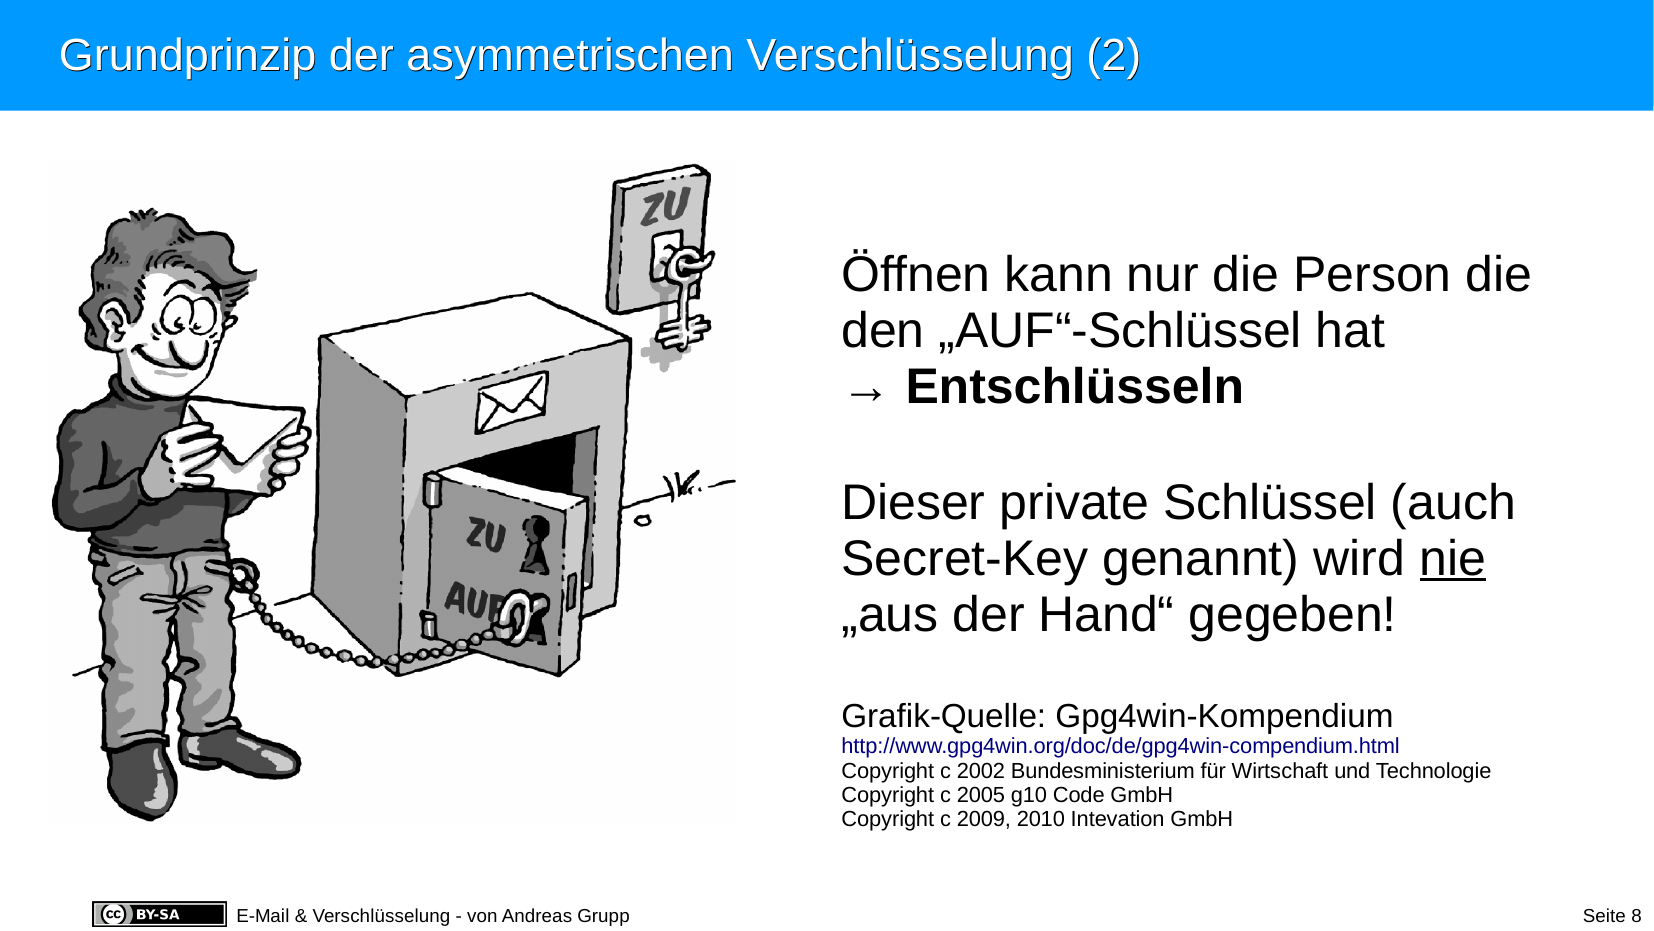

# Grundprinzip der asymmetrischen Verschlüsselung (2)
Öffnen kann nur die Person die den „AUF“-Schlüssel hat
→ Entschlüsseln
Dieser private Schlüssel (auch Secret-Key genannt) wird nie „aus der Hand“ gegeben!
Grafik-Quelle: Gpg4win-Kompendium
http://www.gpg4win.org/doc/de/gpg4win-compendium.html
Copyright c 2002 Bundesministerium für Wirtschaft und Technologie
Copyright c 2005 g10 Code GmbH
Copyright c 2009, 2010 Intevation GmbH
E-Mail & Verschlüsselung - von Andreas Grupp
8